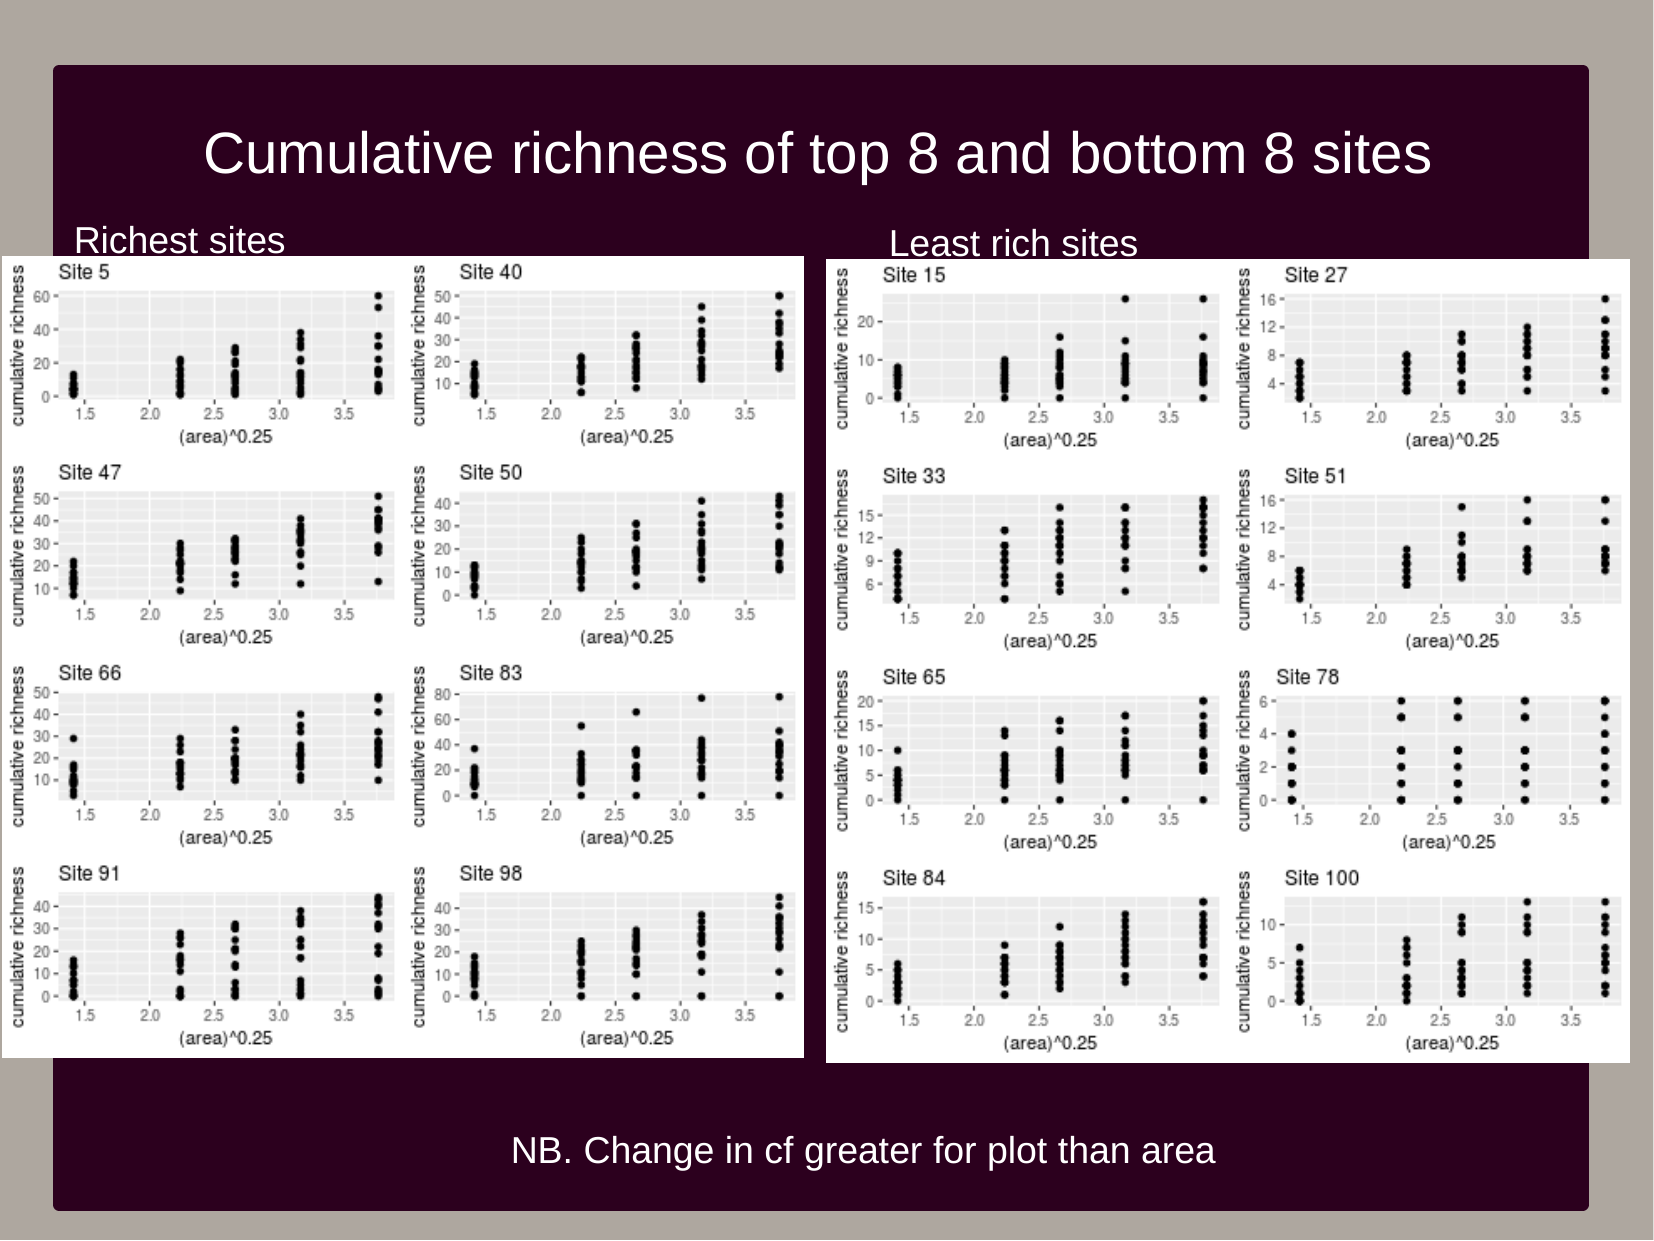

# Cumulative richness of top 8 and bottom 8 sites
Richest sites
Least rich sites
NB. Change in cf greater for plot than area